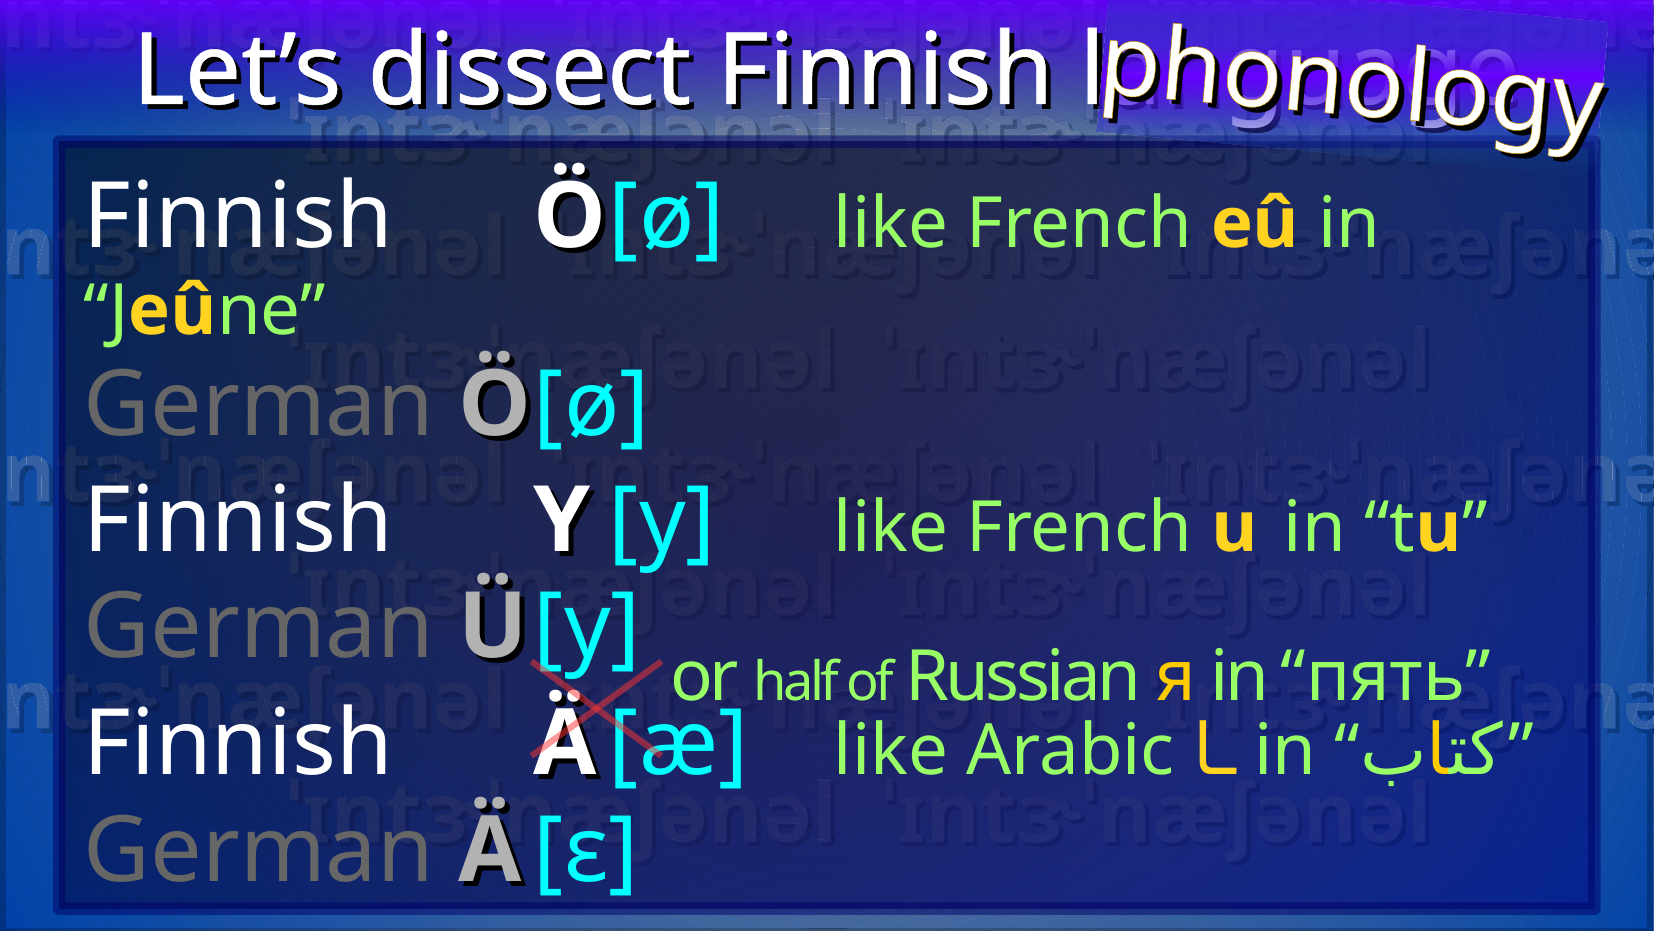

# Let’s dissect Finnish language
phonology
ˈɪntɝˈnæʃənəl ˈɪntɝˈnæʃənəl ˈɪntɝˈnæʃənəl
 ˈɪntɝˈnæʃənəl ˈɪntɝˈnæʃənəl
ˈɪntɝˈnæʃənəl ˈɪntɝˈnæʃənəl ˈɪntɝˈnæʃənəl
 ˈɪntɝˈnæʃənəl ˈɪntɝˈnæʃənəl
ˈɪntɝˈnæʃənəl ˈɪntɝˈnæʃənəl ˈɪntɝˈnæʃənəl
 ˈɪntɝˈnæʃənəl ˈɪntɝˈnæʃənəl
ˈɪntɝˈnæʃənəl ˈɪntɝˈnæʃənəl ˈɪntɝˈnæʃənəl
 ˈɪntɝˈnæʃənəl ˈɪntɝˈnæʃənəl
Finnish		Ö	[ø]		like French eû in “Jeûne”
German	Ö	[ø]
Finnish		Y	[y]		like French u	in “tu”
German	Ü	[y]
Finnish		Ä	[æ]		like Arabic ـا in “كتاب”
German	Ä	[ɛ]
or half of Russian я in “пять”